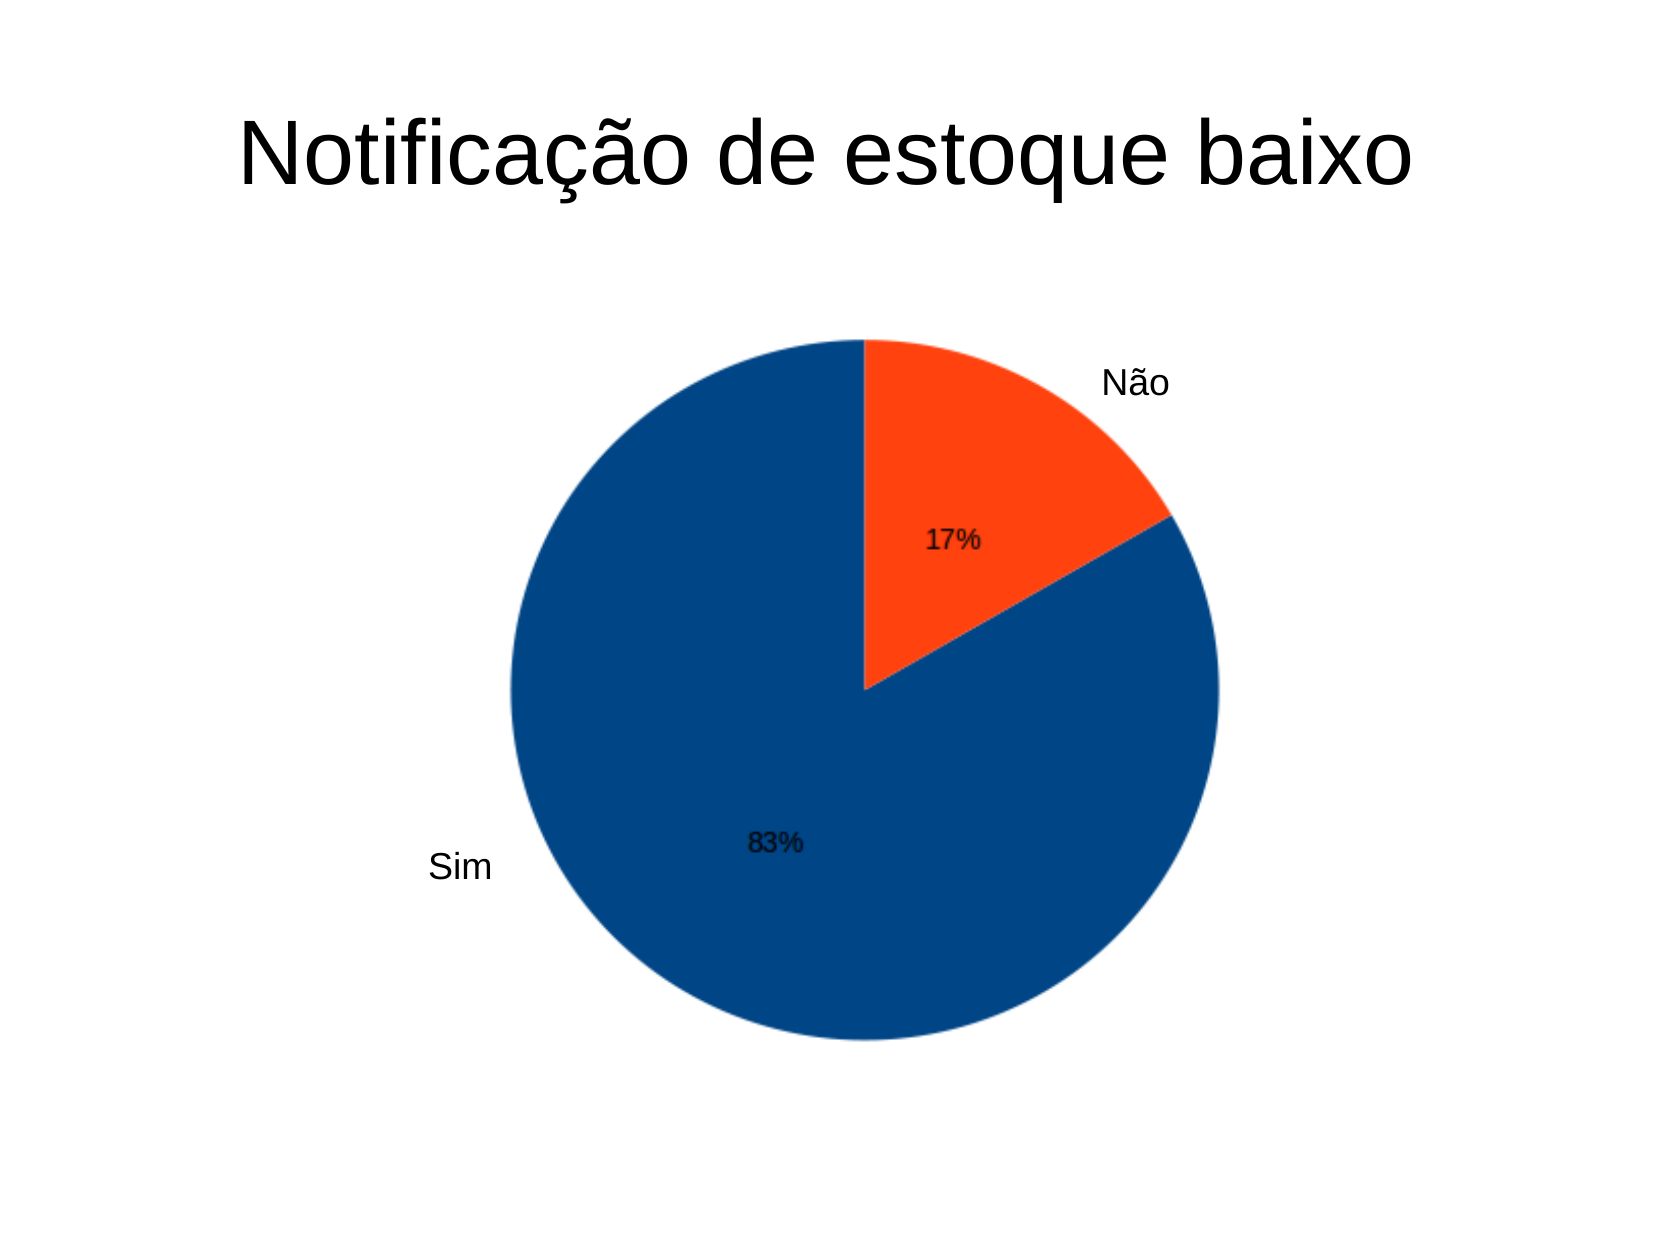

# Notificação de estoque baixo
Não
Sim